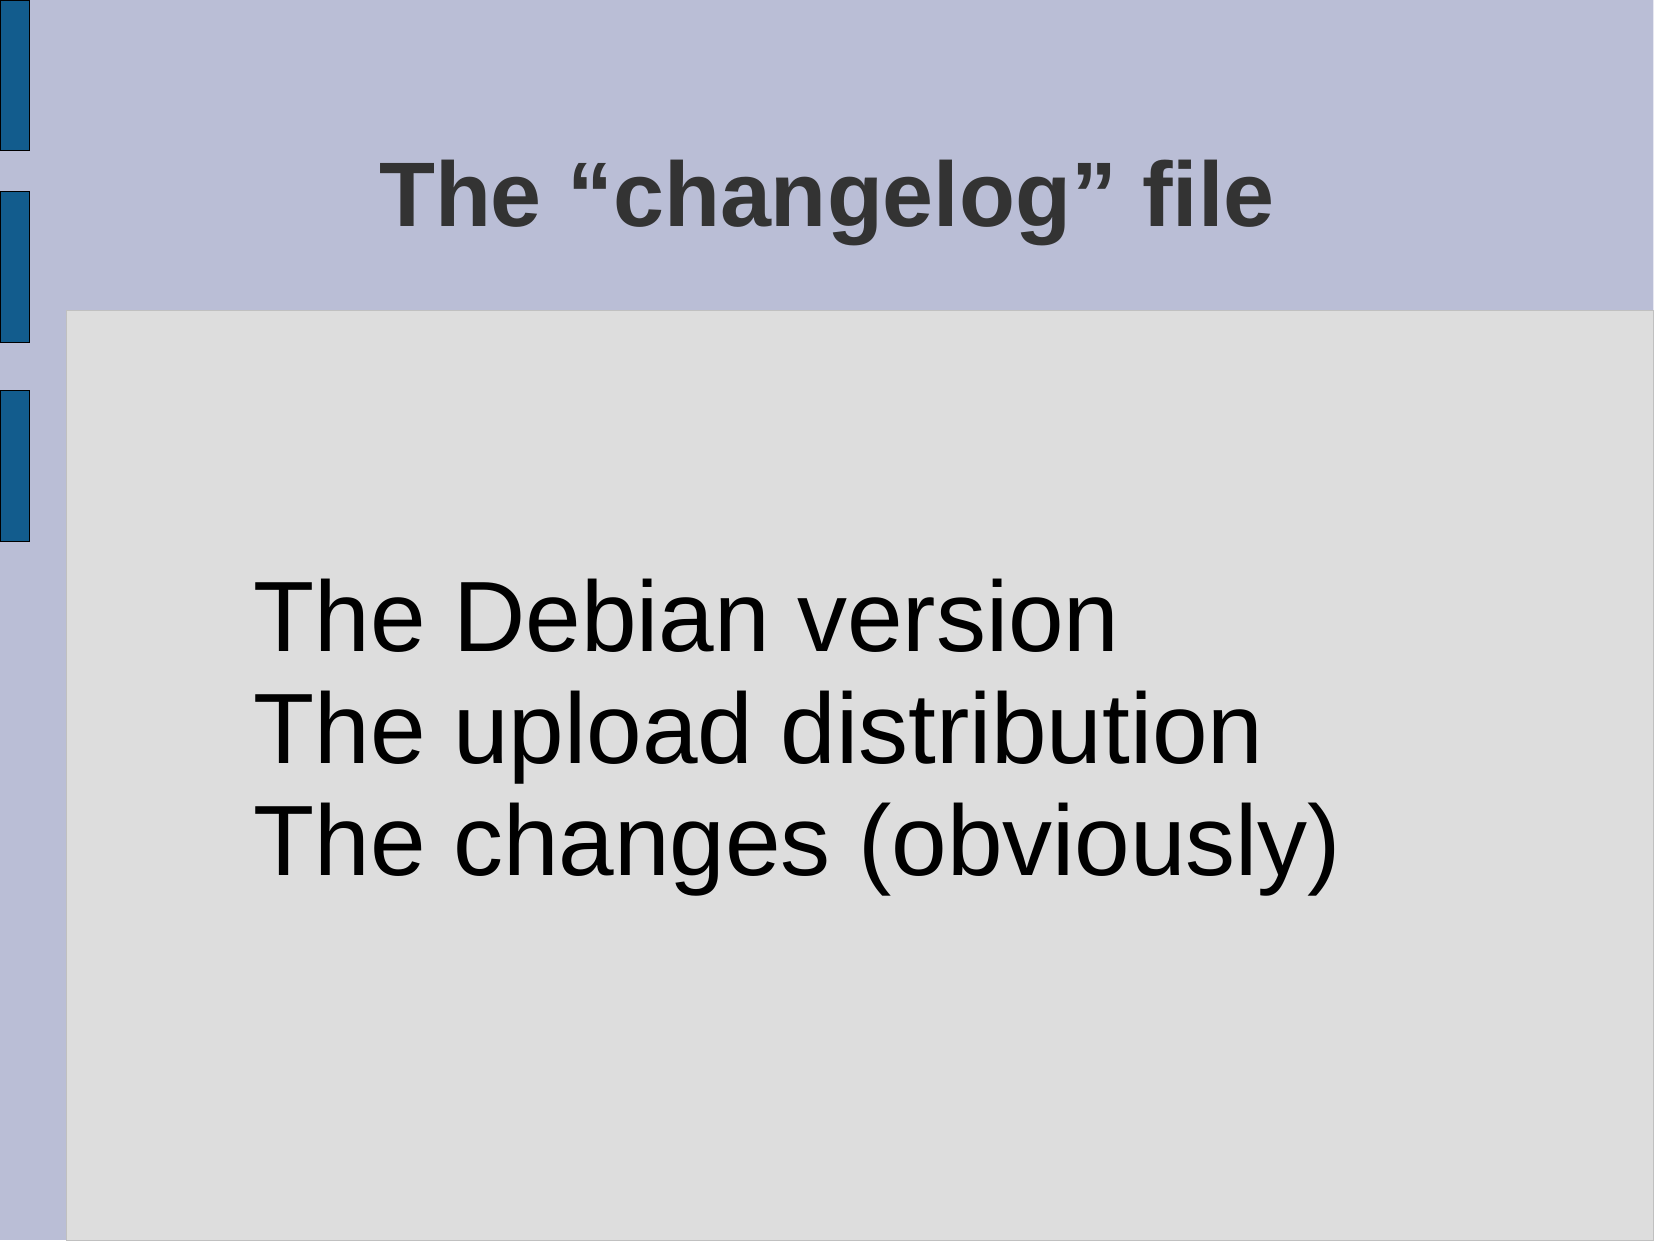

# The “changelog” file
The Debian version
The upload distribution
The changes (obviously)